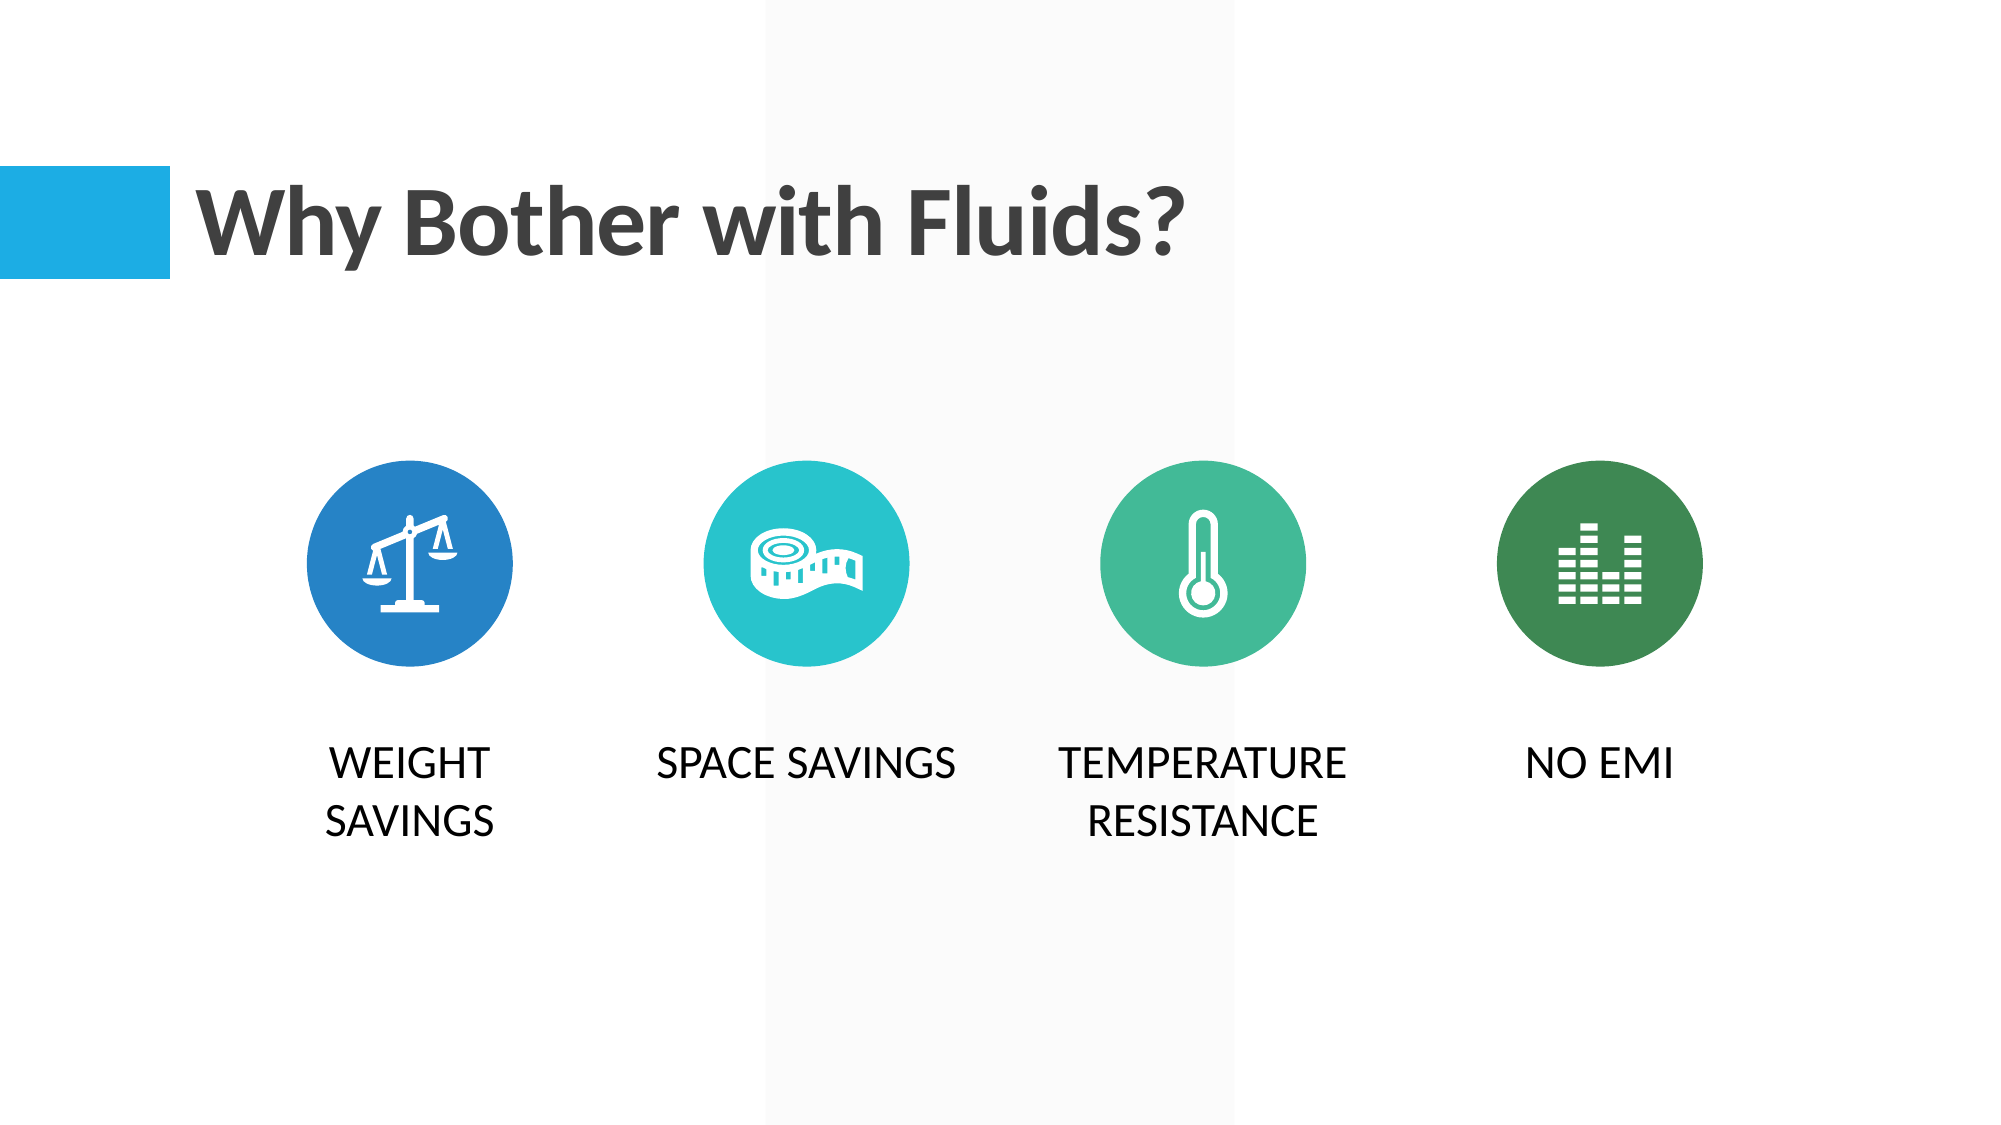

# Why Bother with Fluids?
Weight savings
Space savings
Temperature resistance
No EMI